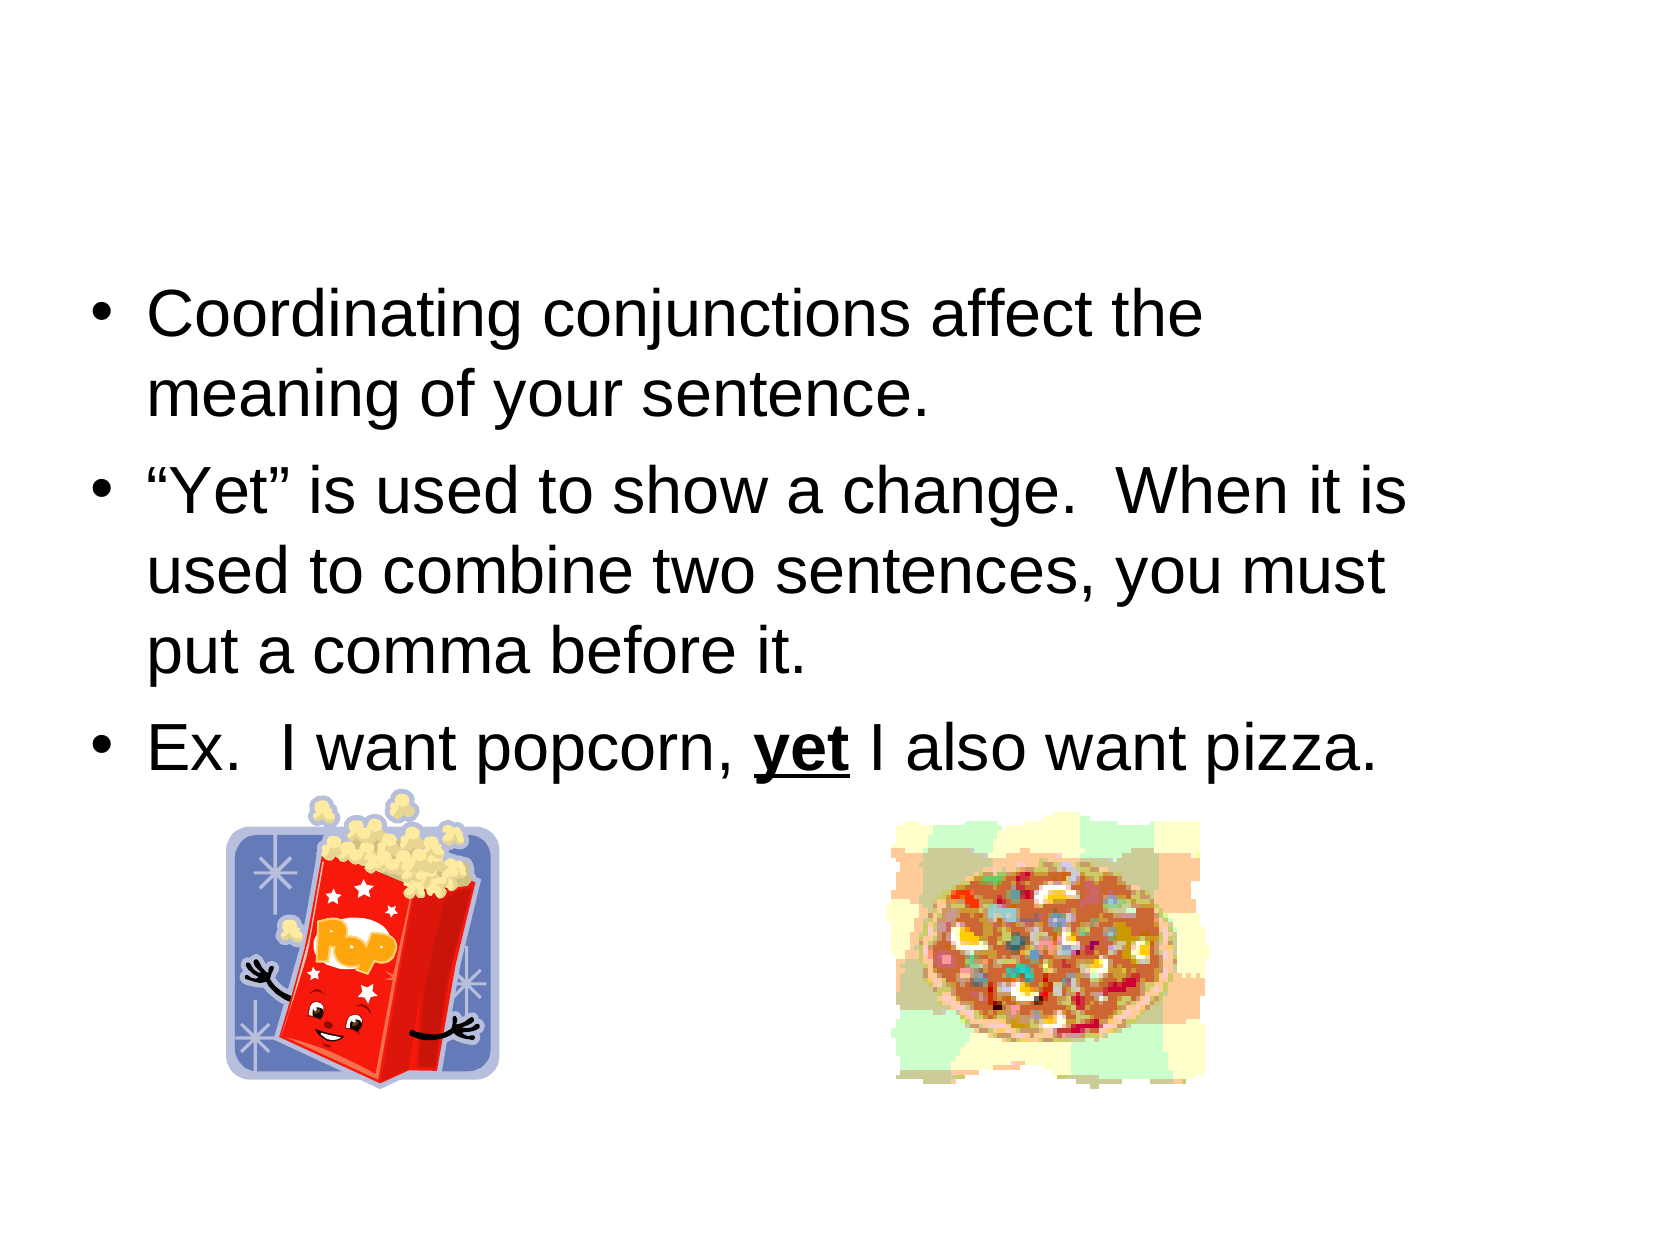

# Types of Conjunctions
Coordinating conjunctions affect the meaning of your sentence.
“Yet” is used to show a change. When it is used to combine two sentences, you must put a comma before it.
Ex. I want popcorn, yet I also want pizza.